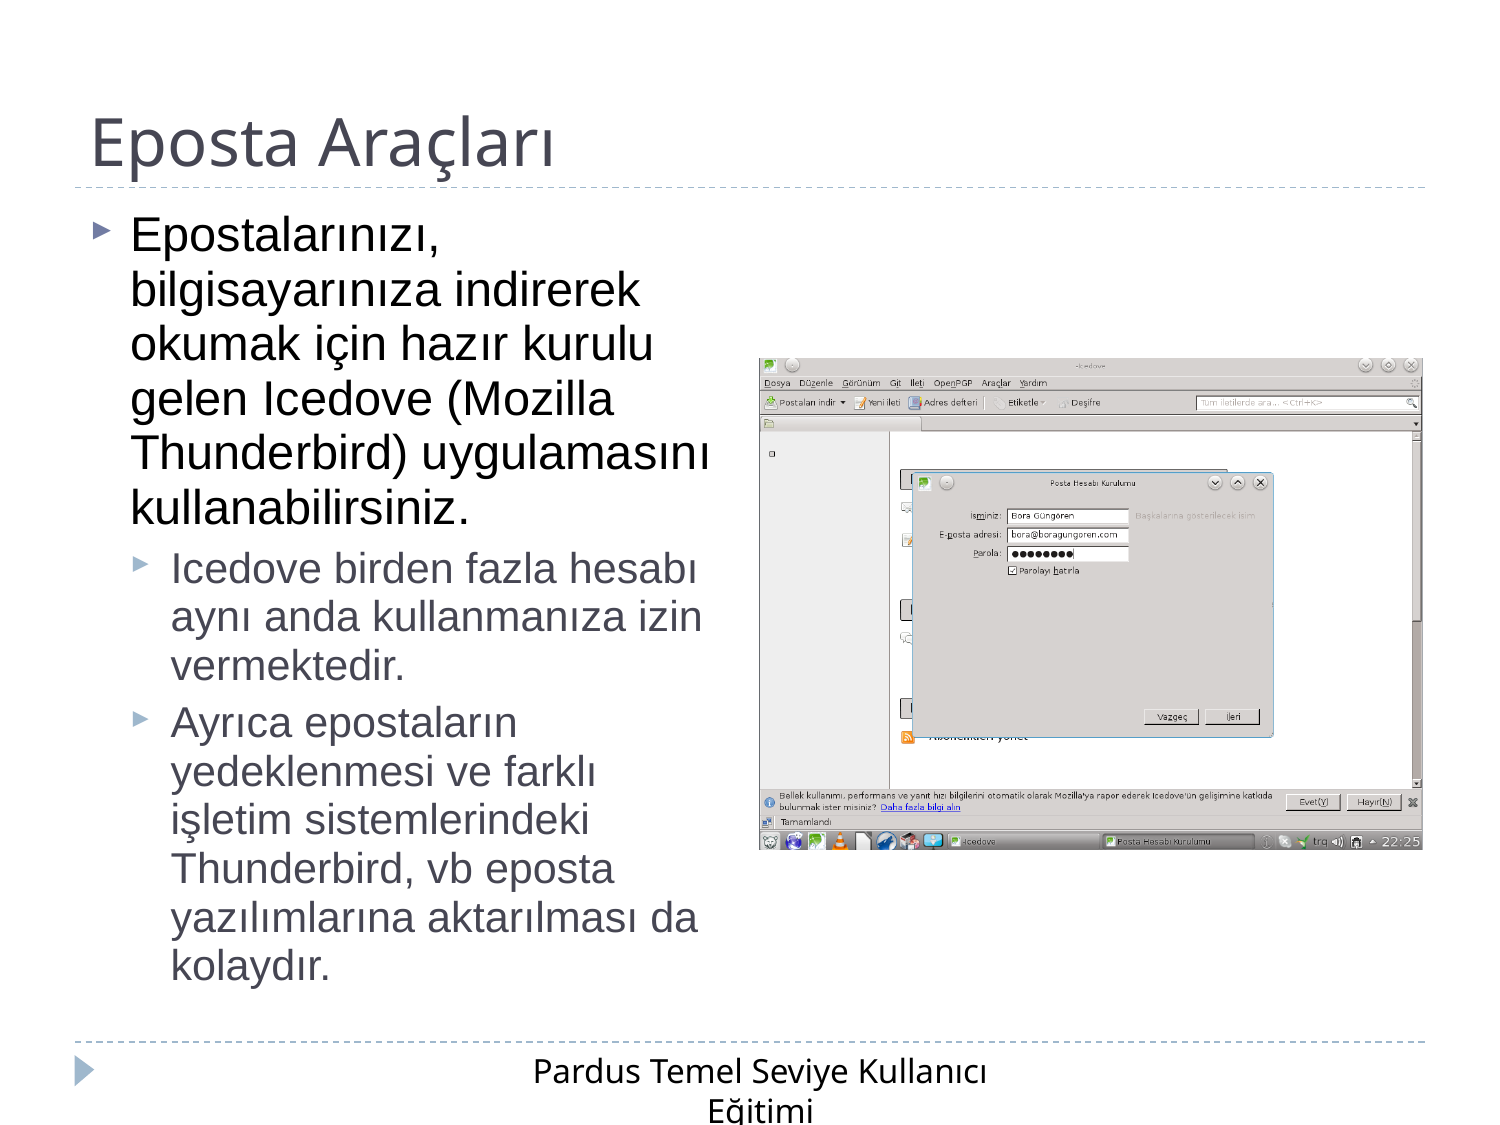

# Eposta Araçları
Epostalarınızı, bilgisayarınıza indirerek okumak için hazır kurulu gelen Icedove (Mozilla Thunderbird) uygulamasını kullanabilirsiniz.
Icedove birden fazla hesabı aynı anda kullanmanıza izin vermektedir.
Ayrıca epostaların yedeklenmesi ve farklı işletim sistemlerindeki Thunderbird, vb eposta yazılımlarına aktarılması da kolaydır.